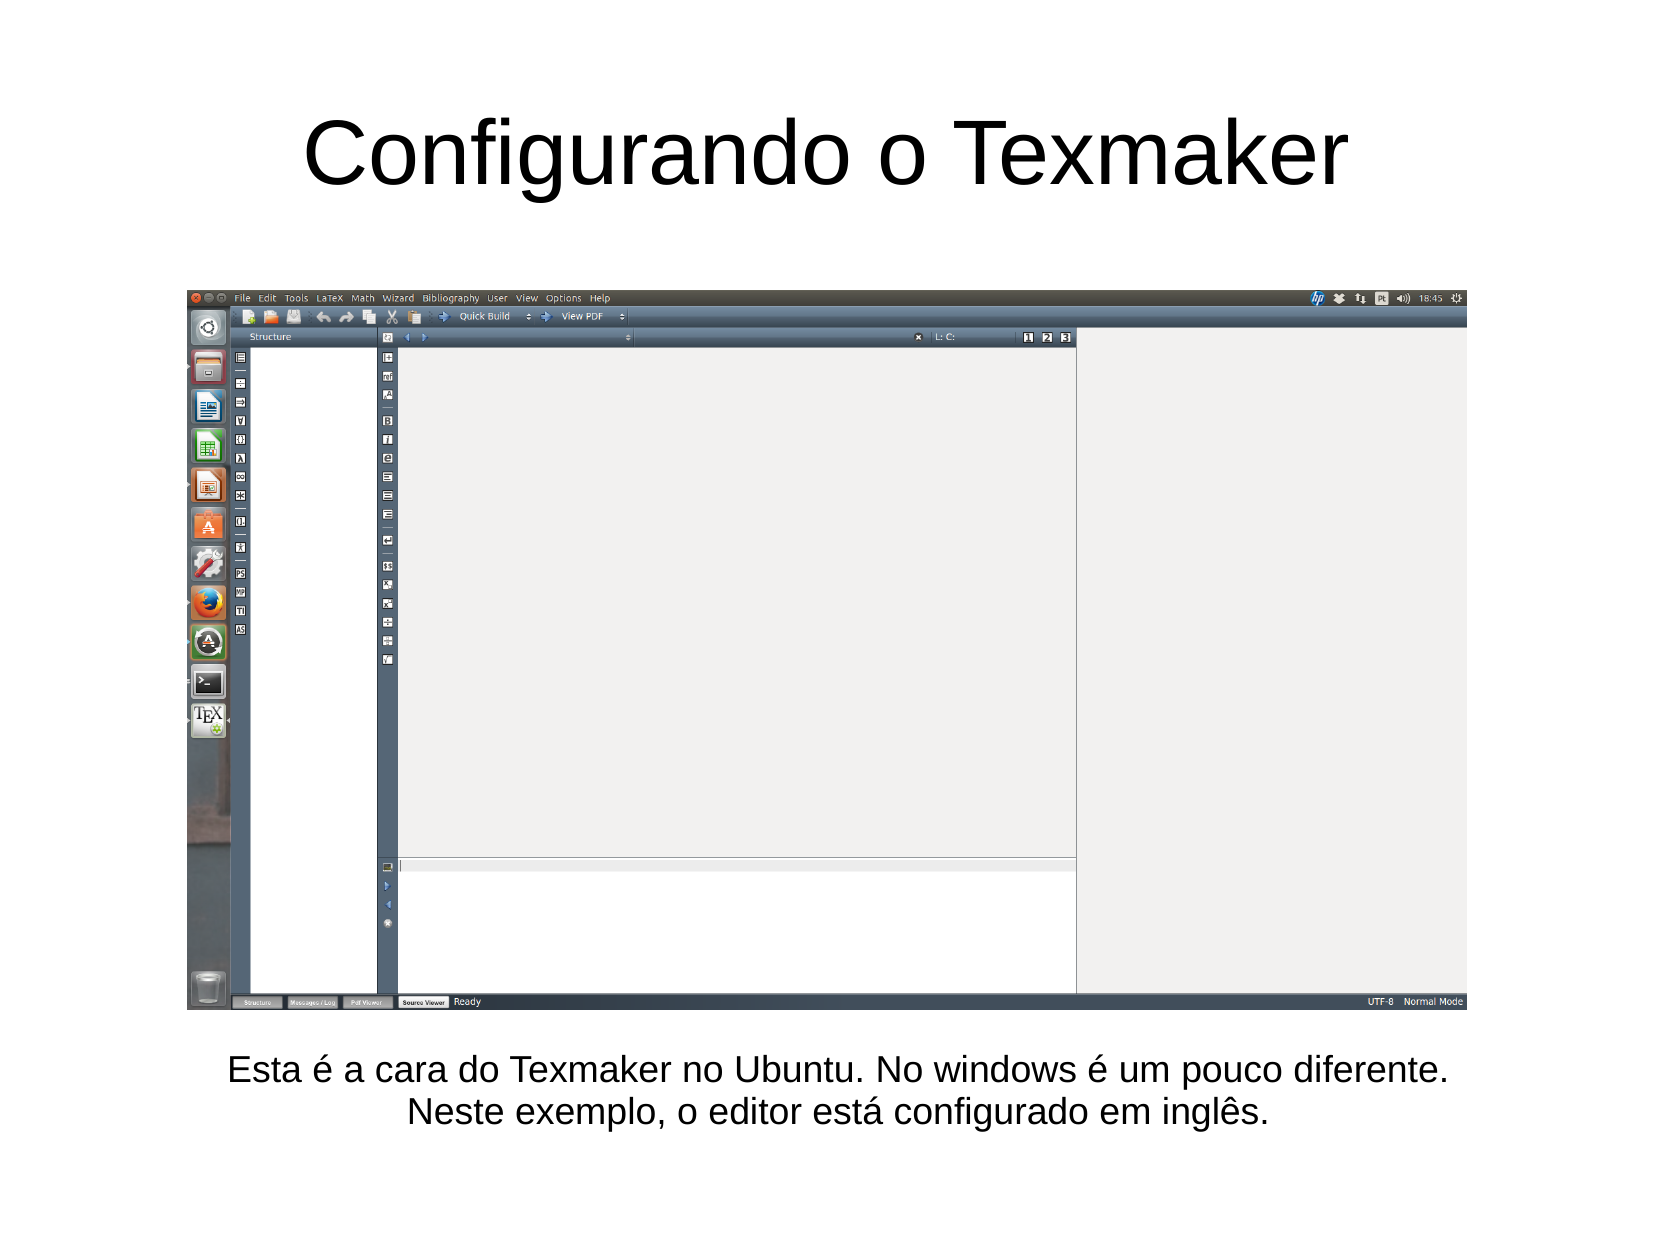

# Configurando o Texmaker
Esta é a cara do Texmaker no Ubuntu. No windows é um pouco diferente.
Neste exemplo, o editor está configurado em inglês.